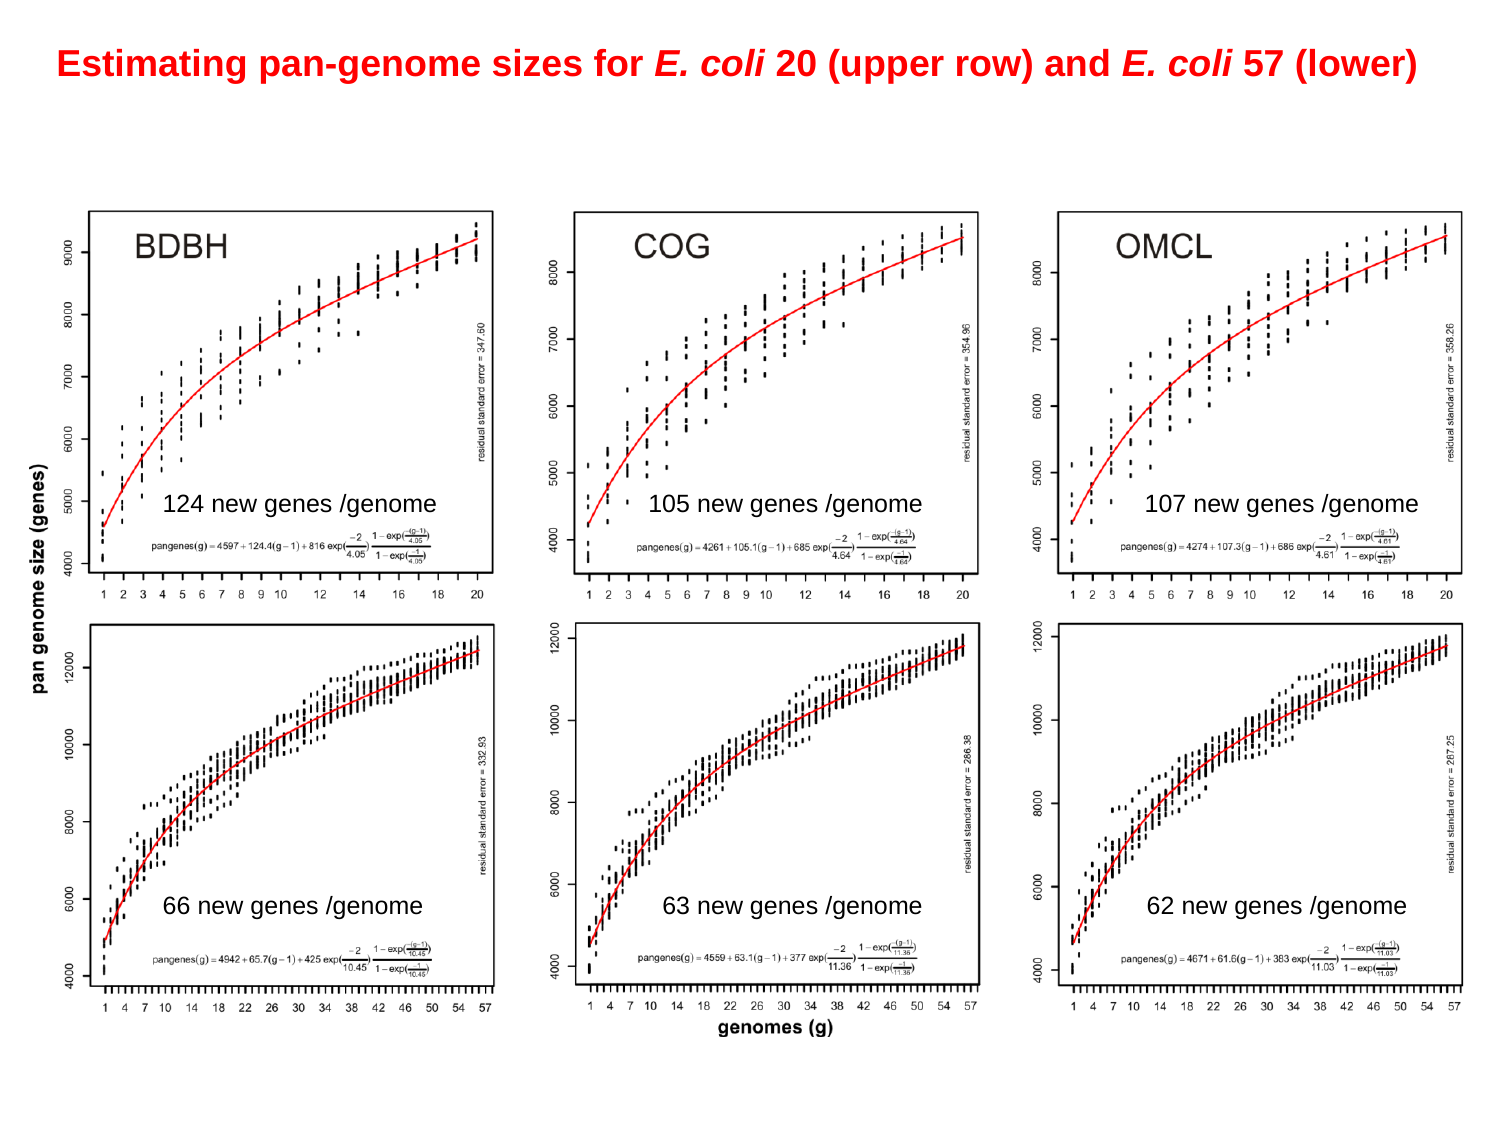

Estimating pan-genome sizes for E. coli 20 (upper row) and E. coli 57 (lower)
124 new genes /genome
105 new genes /genome
107 new genes /genome
66 new genes /genome
63 new genes /genome
62 new genes /genome